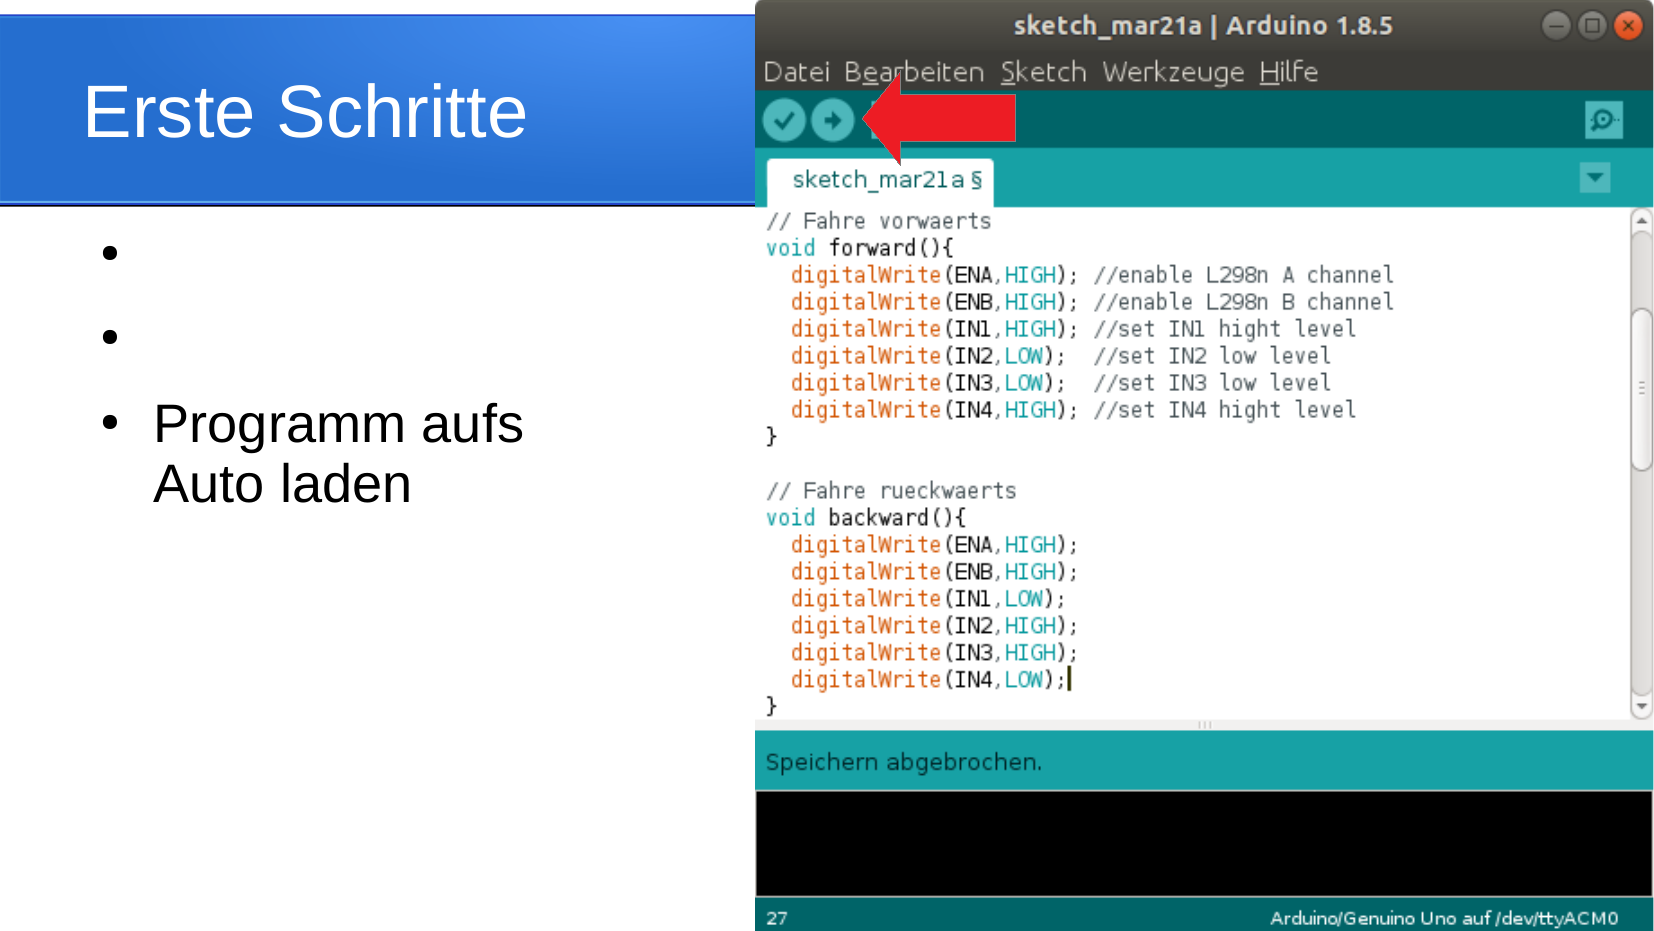

# Erste Schritte
Programm aufs Auto laden